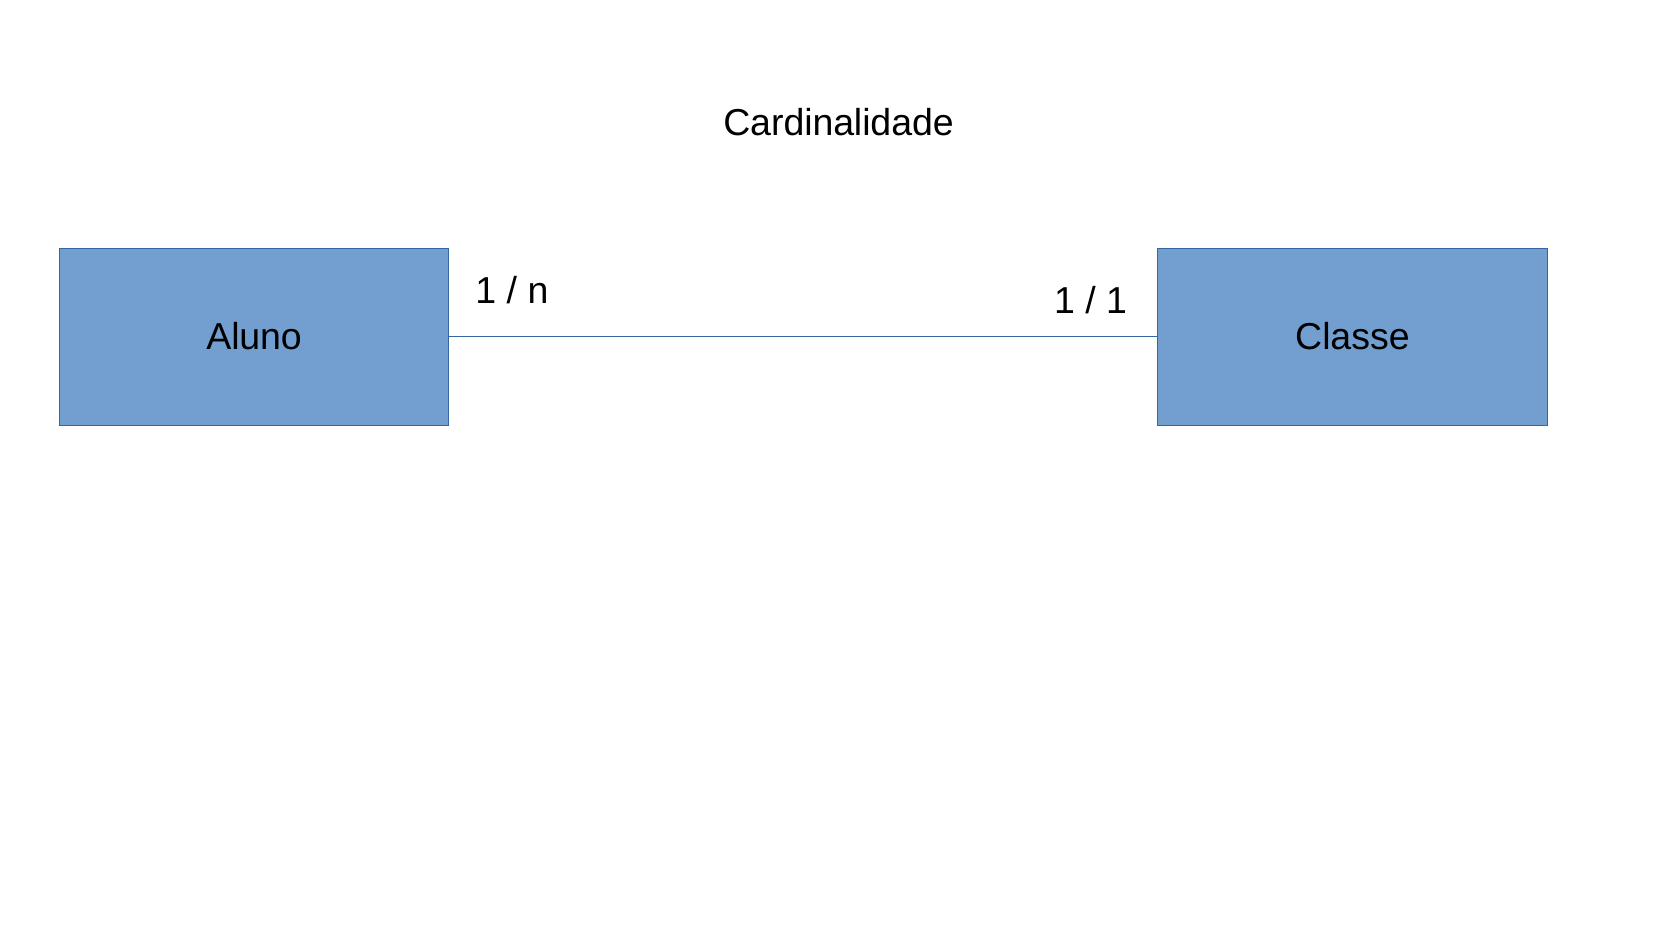

Cardinalidade
Aluno
Classe
1 / n
1 / 1